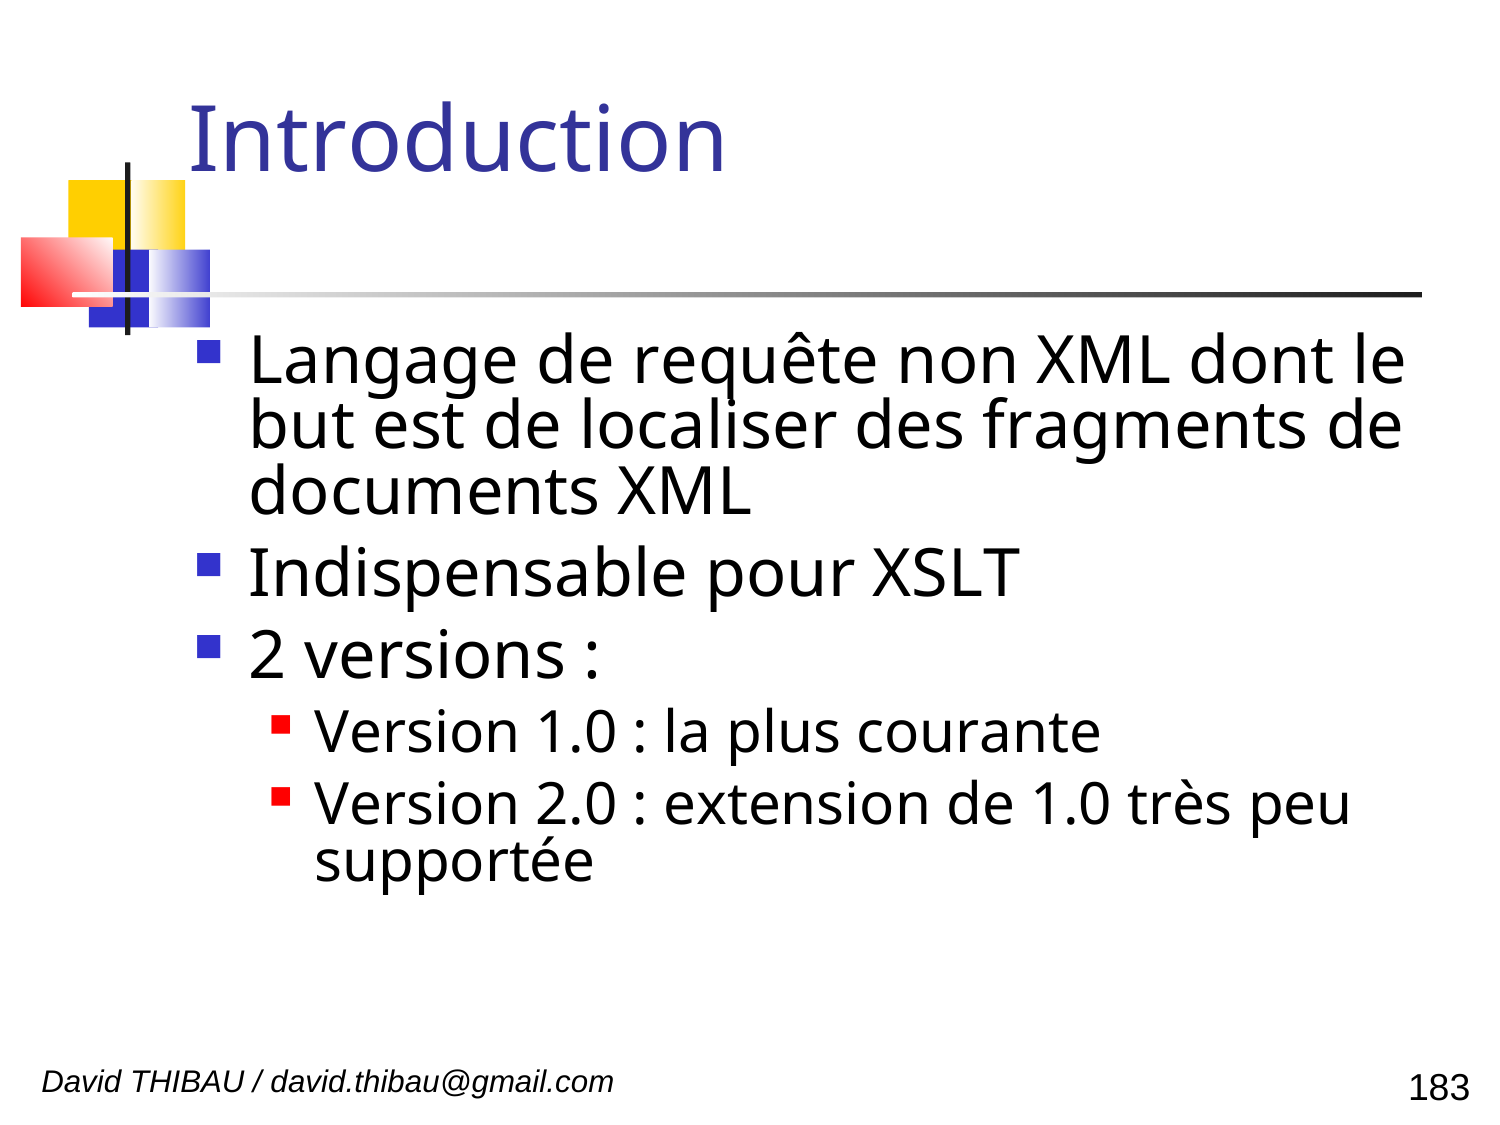

# Introduction
Langage de requête non XML dont le but est de localiser des fragments de documents XML
Indispensable pour XSLT
2 versions :
Version 1.0 : la plus courante
Version 2.0 : extension de 1.0 très peu supportée